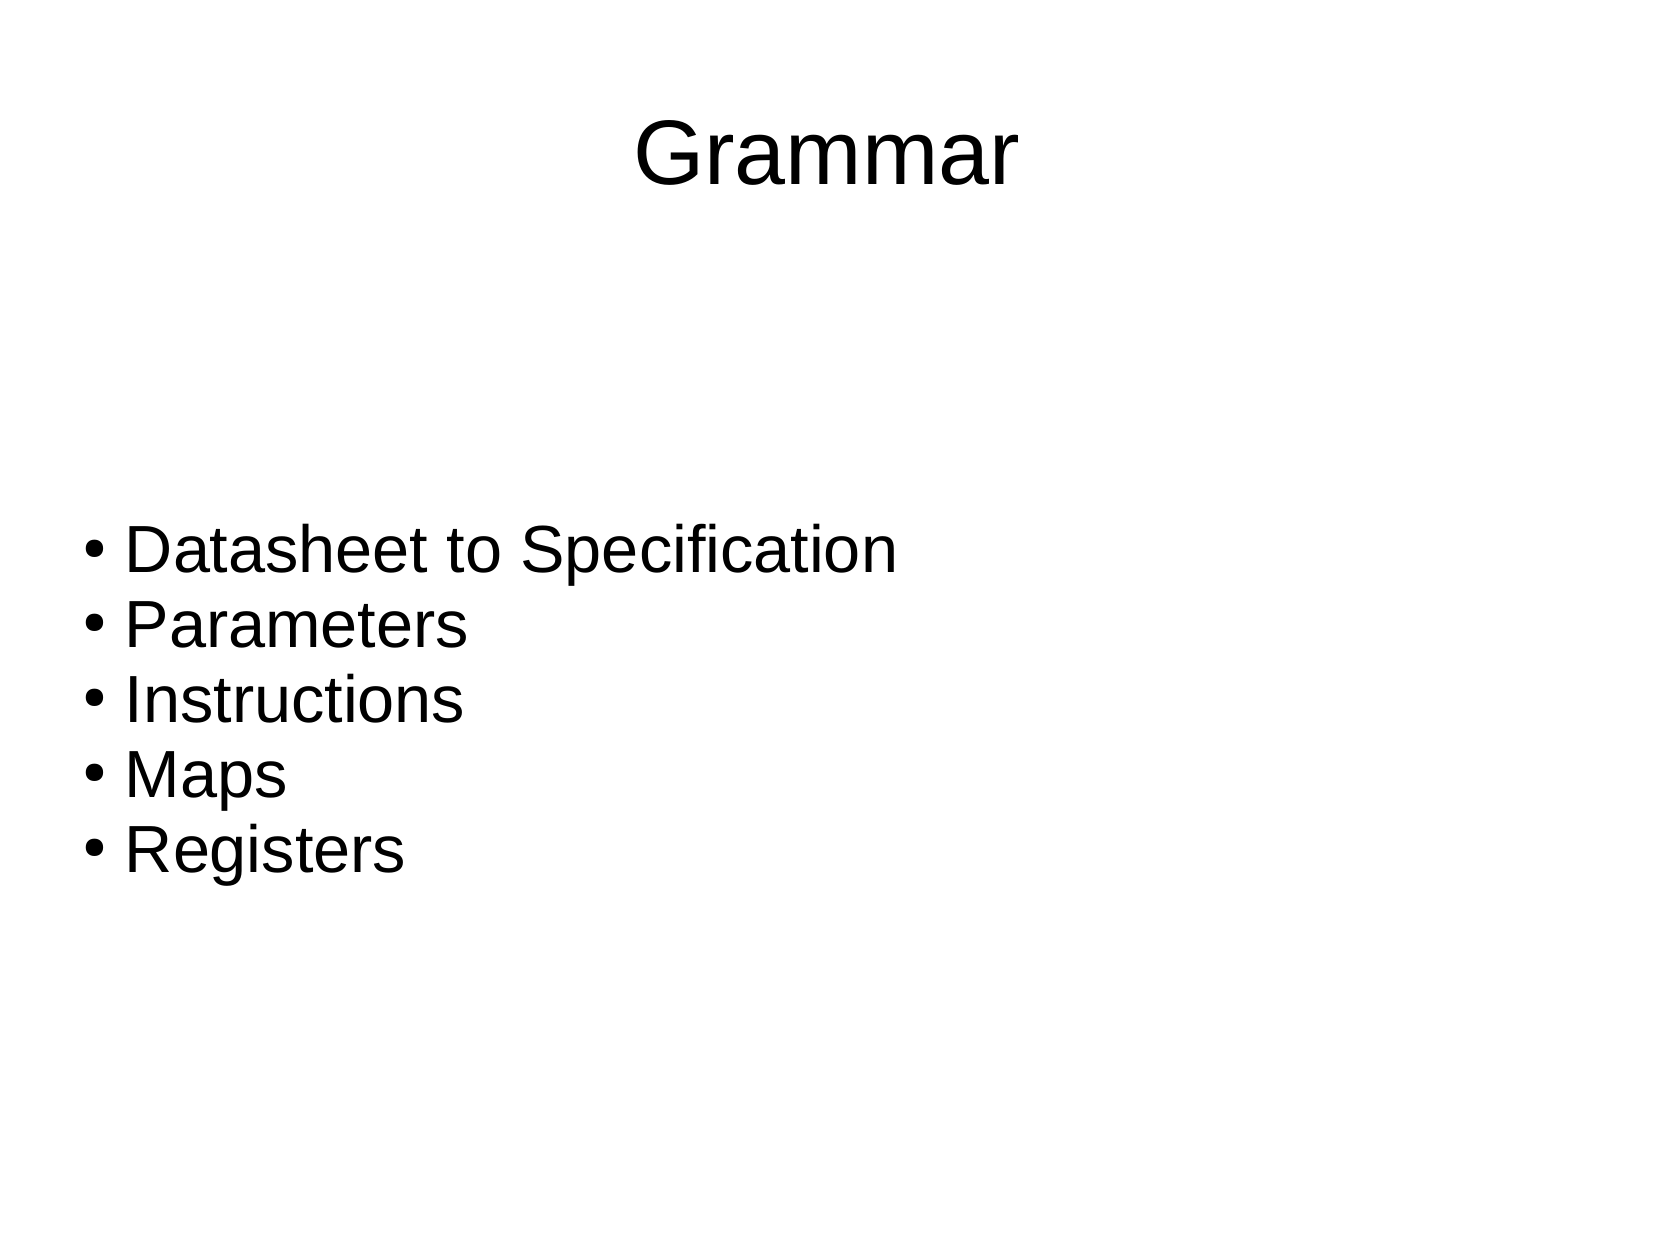

# Grammar
 Datasheet to Specification
 Parameters
 Instructions
 Maps
 Registers